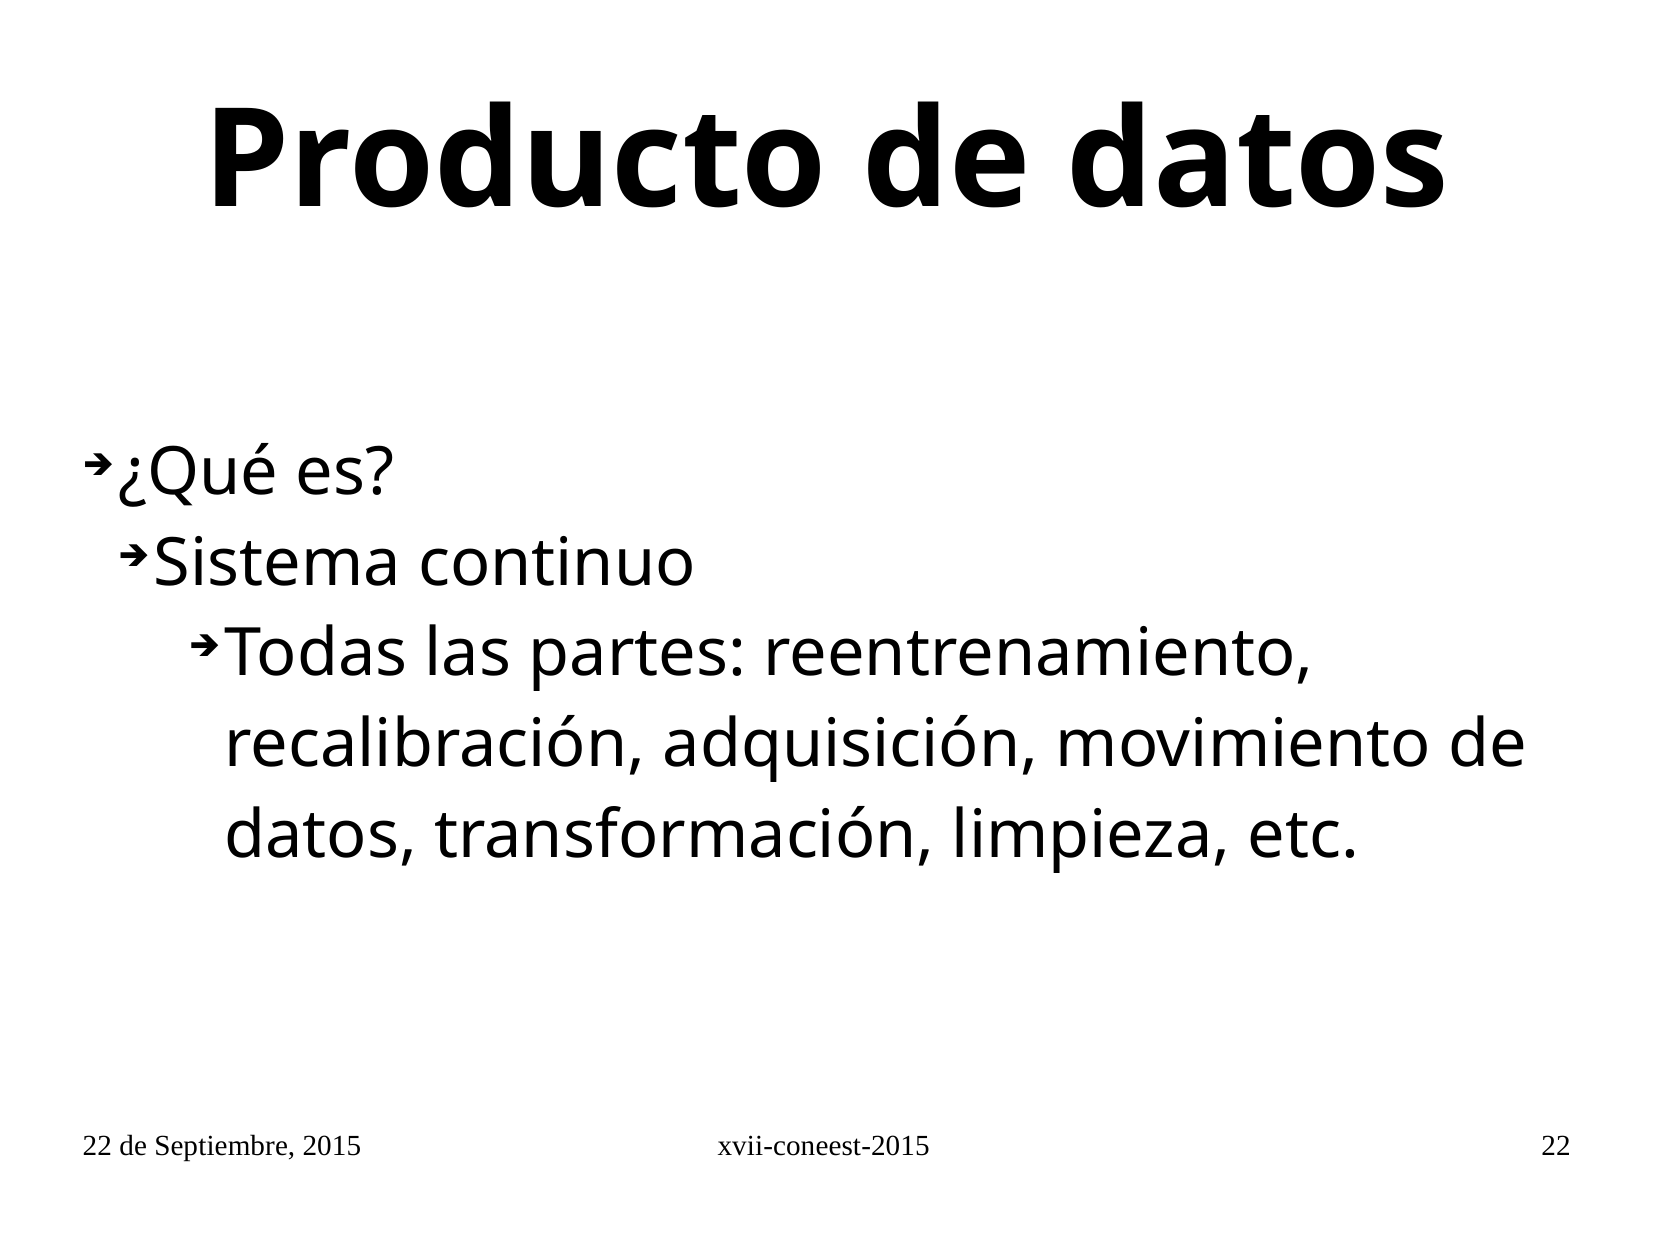

# Producto de datos
¿Qué es?
Sistema continuo
Todas las partes: reentrenamiento, recalibración, adquisición, movimiento de datos, transformación, limpieza, etc.
22 de Septiembre, 2015
xvii-coneest-2015
22